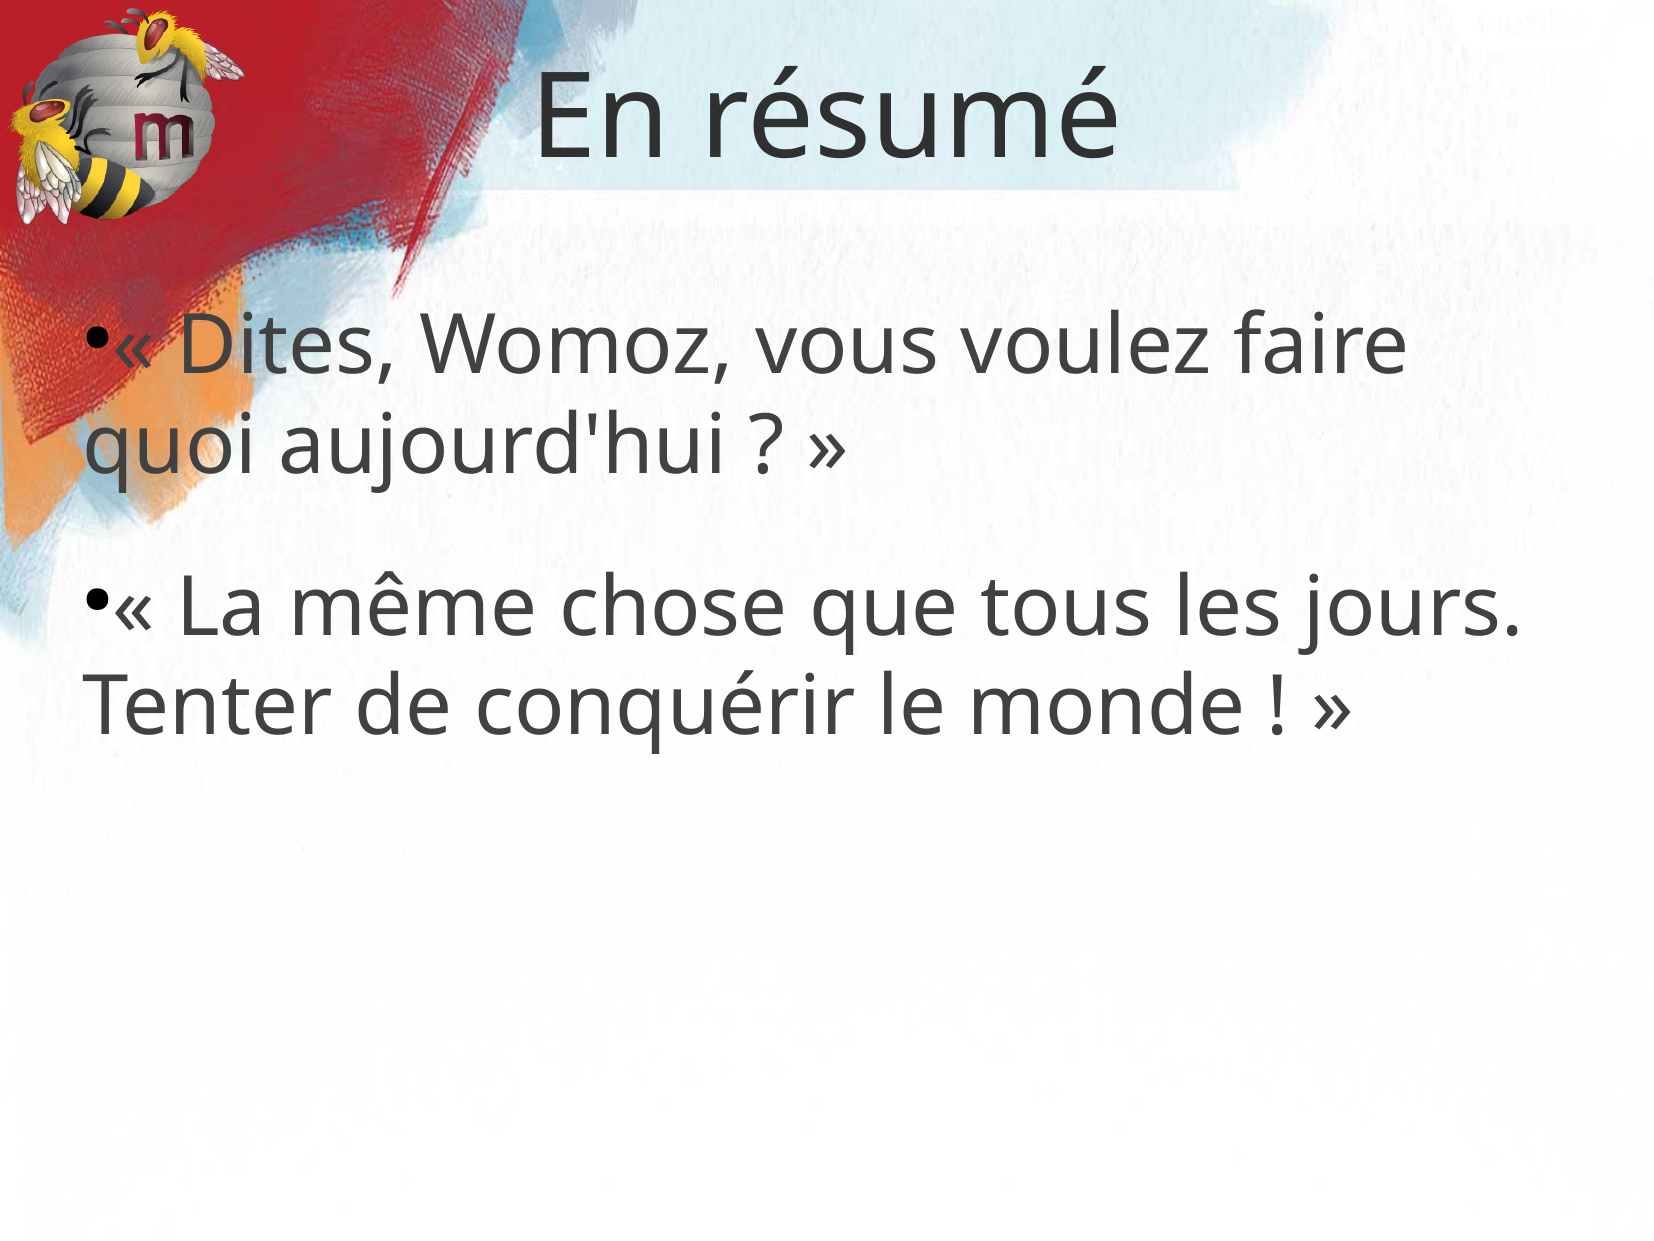

# En résumé
« Dites, Womoz, vous voulez faire quoi aujourd'hui ? »
« La même chose que tous les jours. Tenter de conquérir le monde ! »